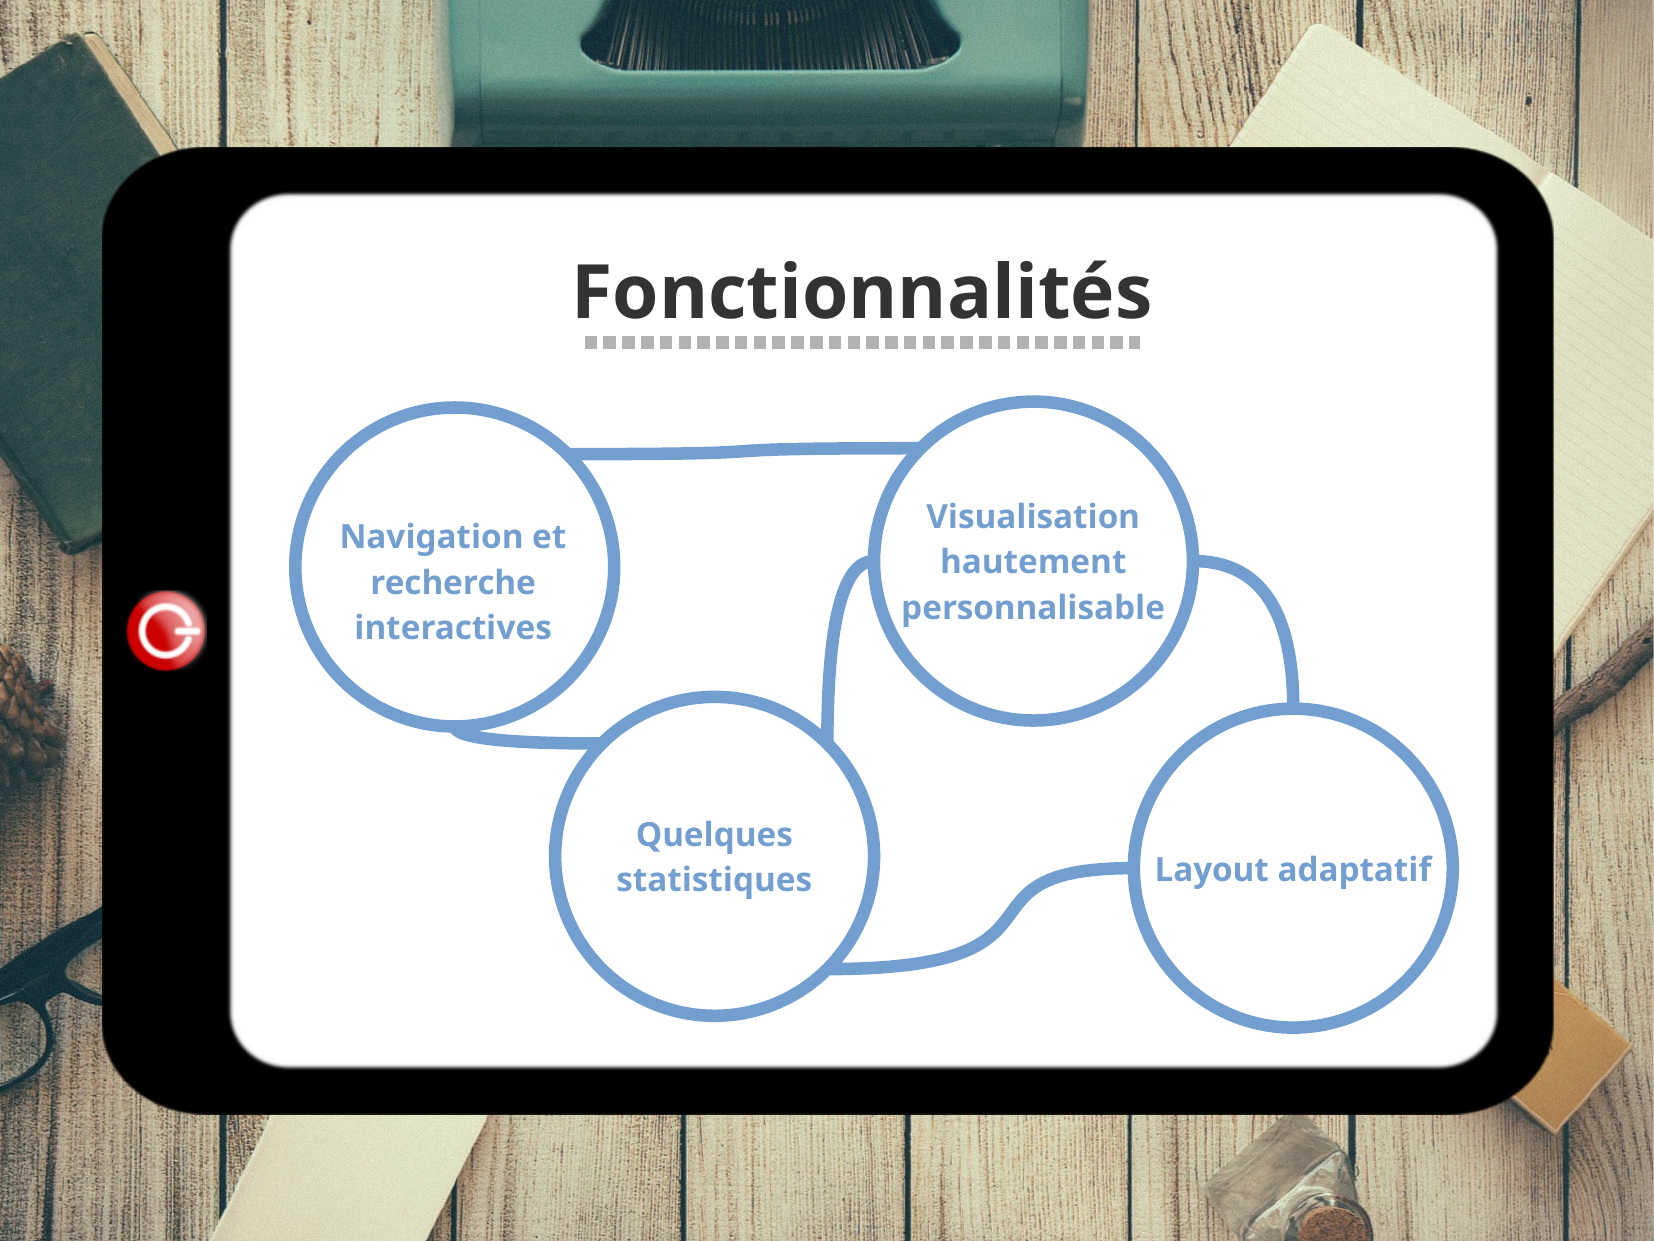

# Fonctionnalités
Visualisation
hautement
personnalisable
Navigation et recherche interactives
Quelques
statistiques
Layout adaptatif